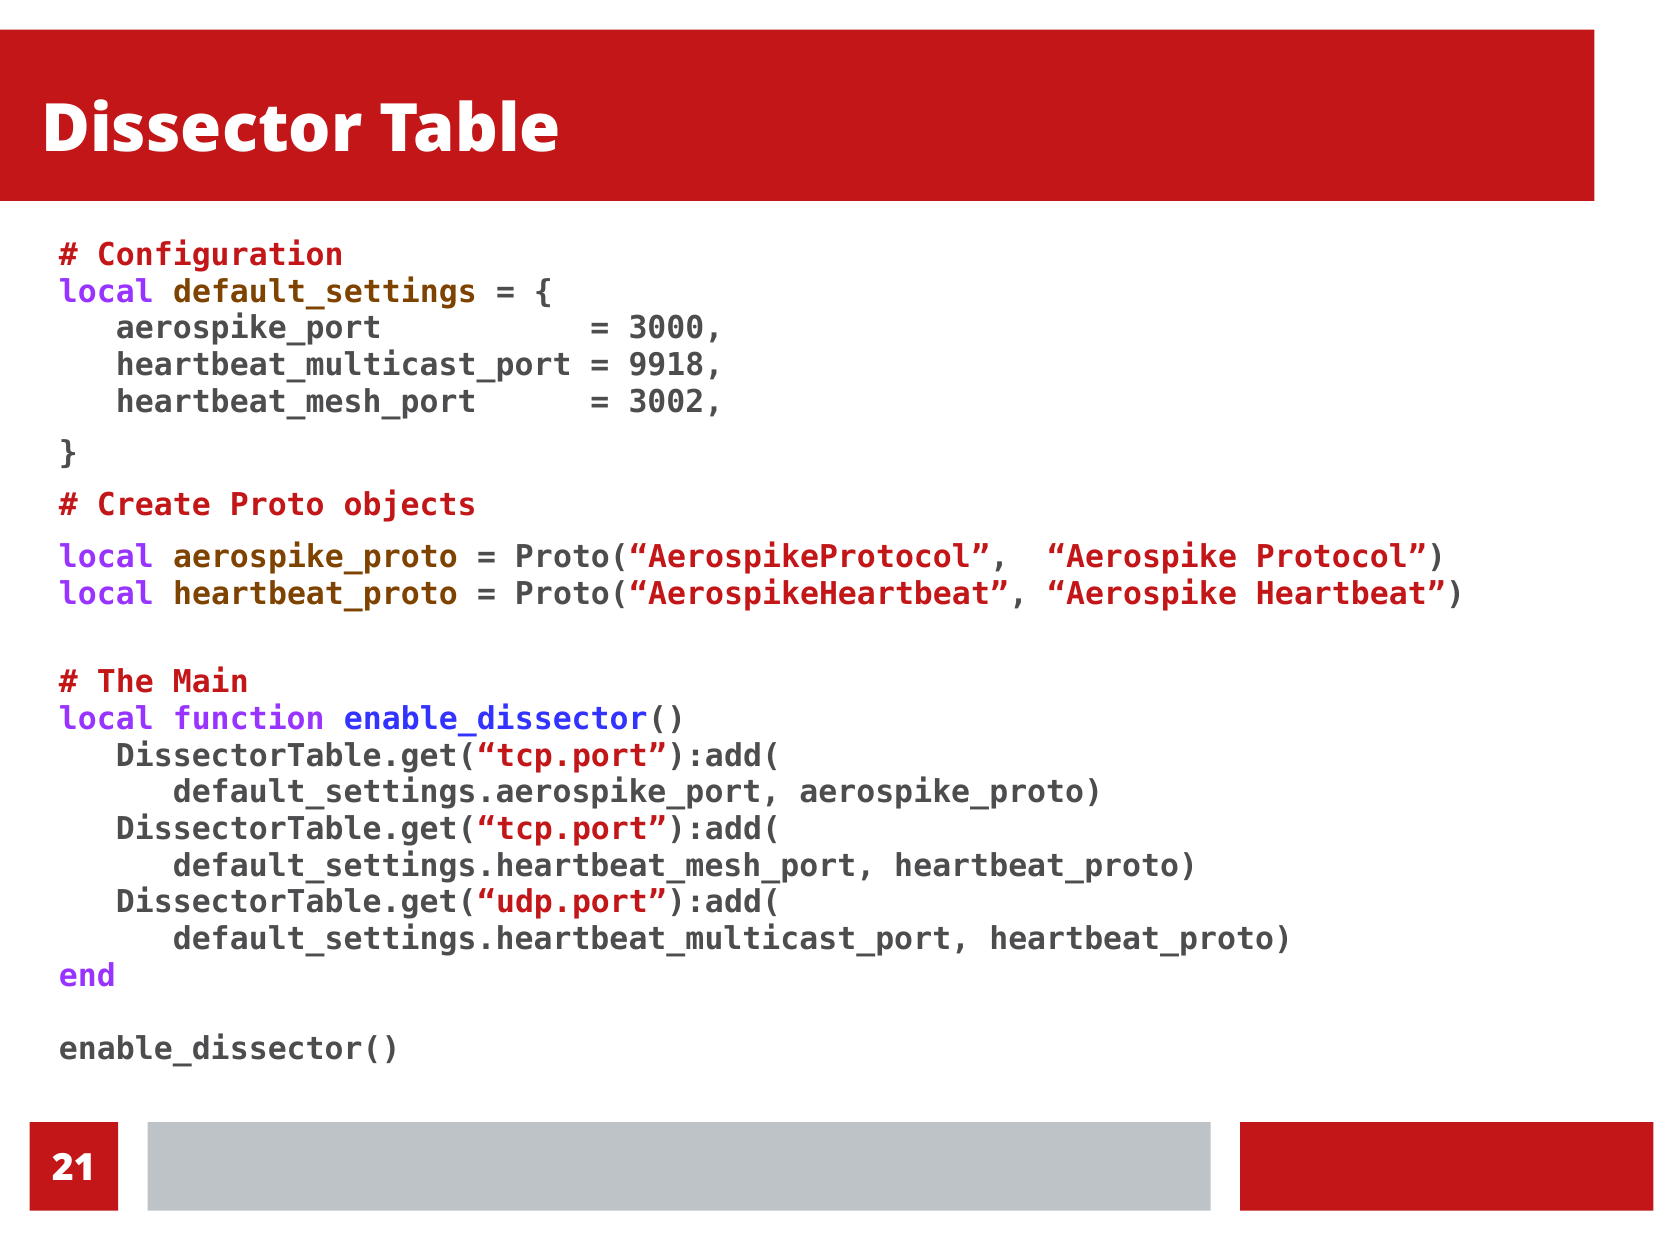

# Dissector Table
# Configuration local default_settings = { aerospike_port = 3000, heartbeat_multicast_port = 9918, heartbeat_mesh_port = 3002,
}
# Create Proto objects
local aerospike_proto = Proto(“AerospikeProtocol”, “Aerospike Protocol”)
local heartbeat_proto = Proto(“AerospikeHeartbeat”, “Aerospike Heartbeat”)
# The Main local function enable_dissector() DissectorTable.get(“tcp.port”):add( default_settings.aerospike_port, aerospike_proto) DissectorTable.get(“tcp.port”):add( default_settings.heartbeat_mesh_port, heartbeat_proto) DissectorTable.get(“udp.port”):add( default_settings.heartbeat_multicast_port, heartbeat_proto) end enable_dissector()
21